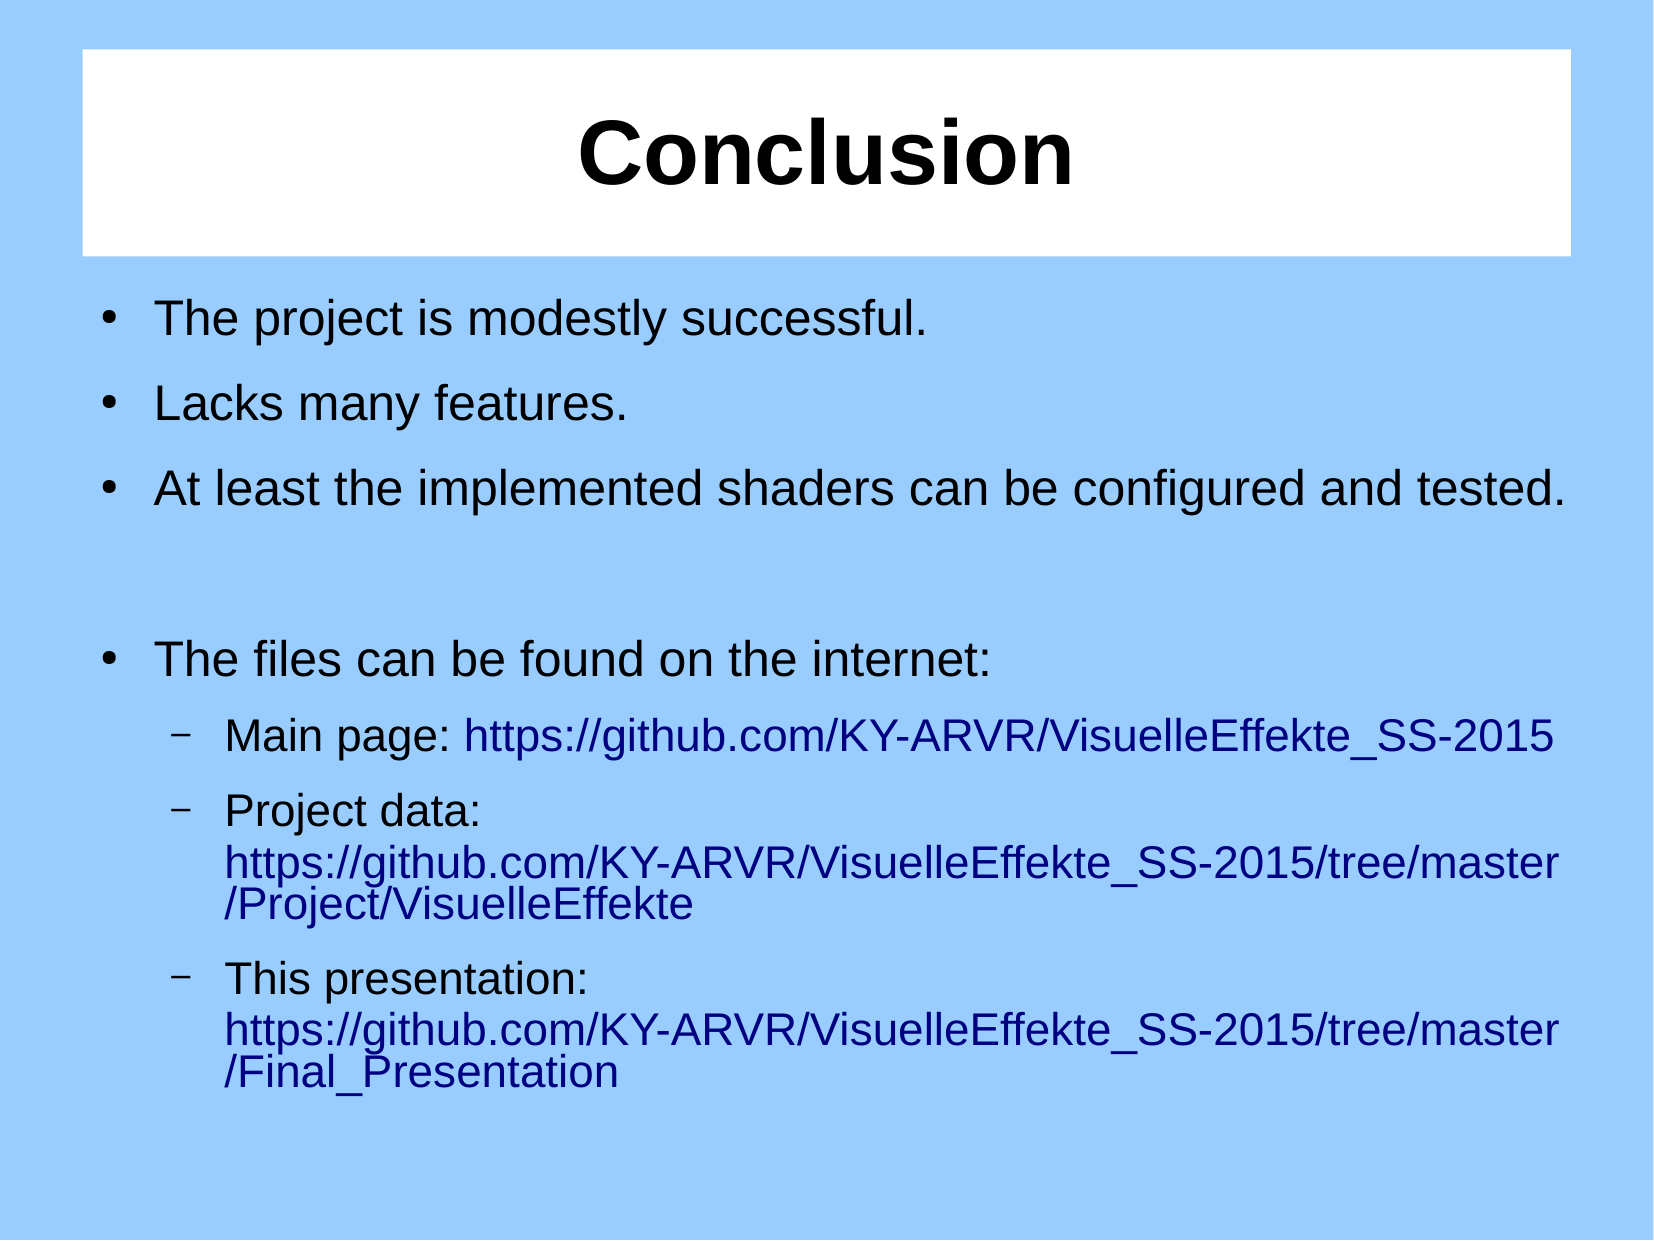

# Conclusion
The project is modestly successful.
Lacks many features.
At least the implemented shaders can be configured and tested.
The files can be found on the internet:
Main page: https://github.com/KY-ARVR/VisuelleEffekte_SS-2015
Project data: https://github.com/KY-ARVR/VisuelleEffekte_SS-2015/tree/master/Project/VisuelleEffekte
This presentation: https://github.com/KY-ARVR/VisuelleEffekte_SS-2015/tree/master/Final_Presentation